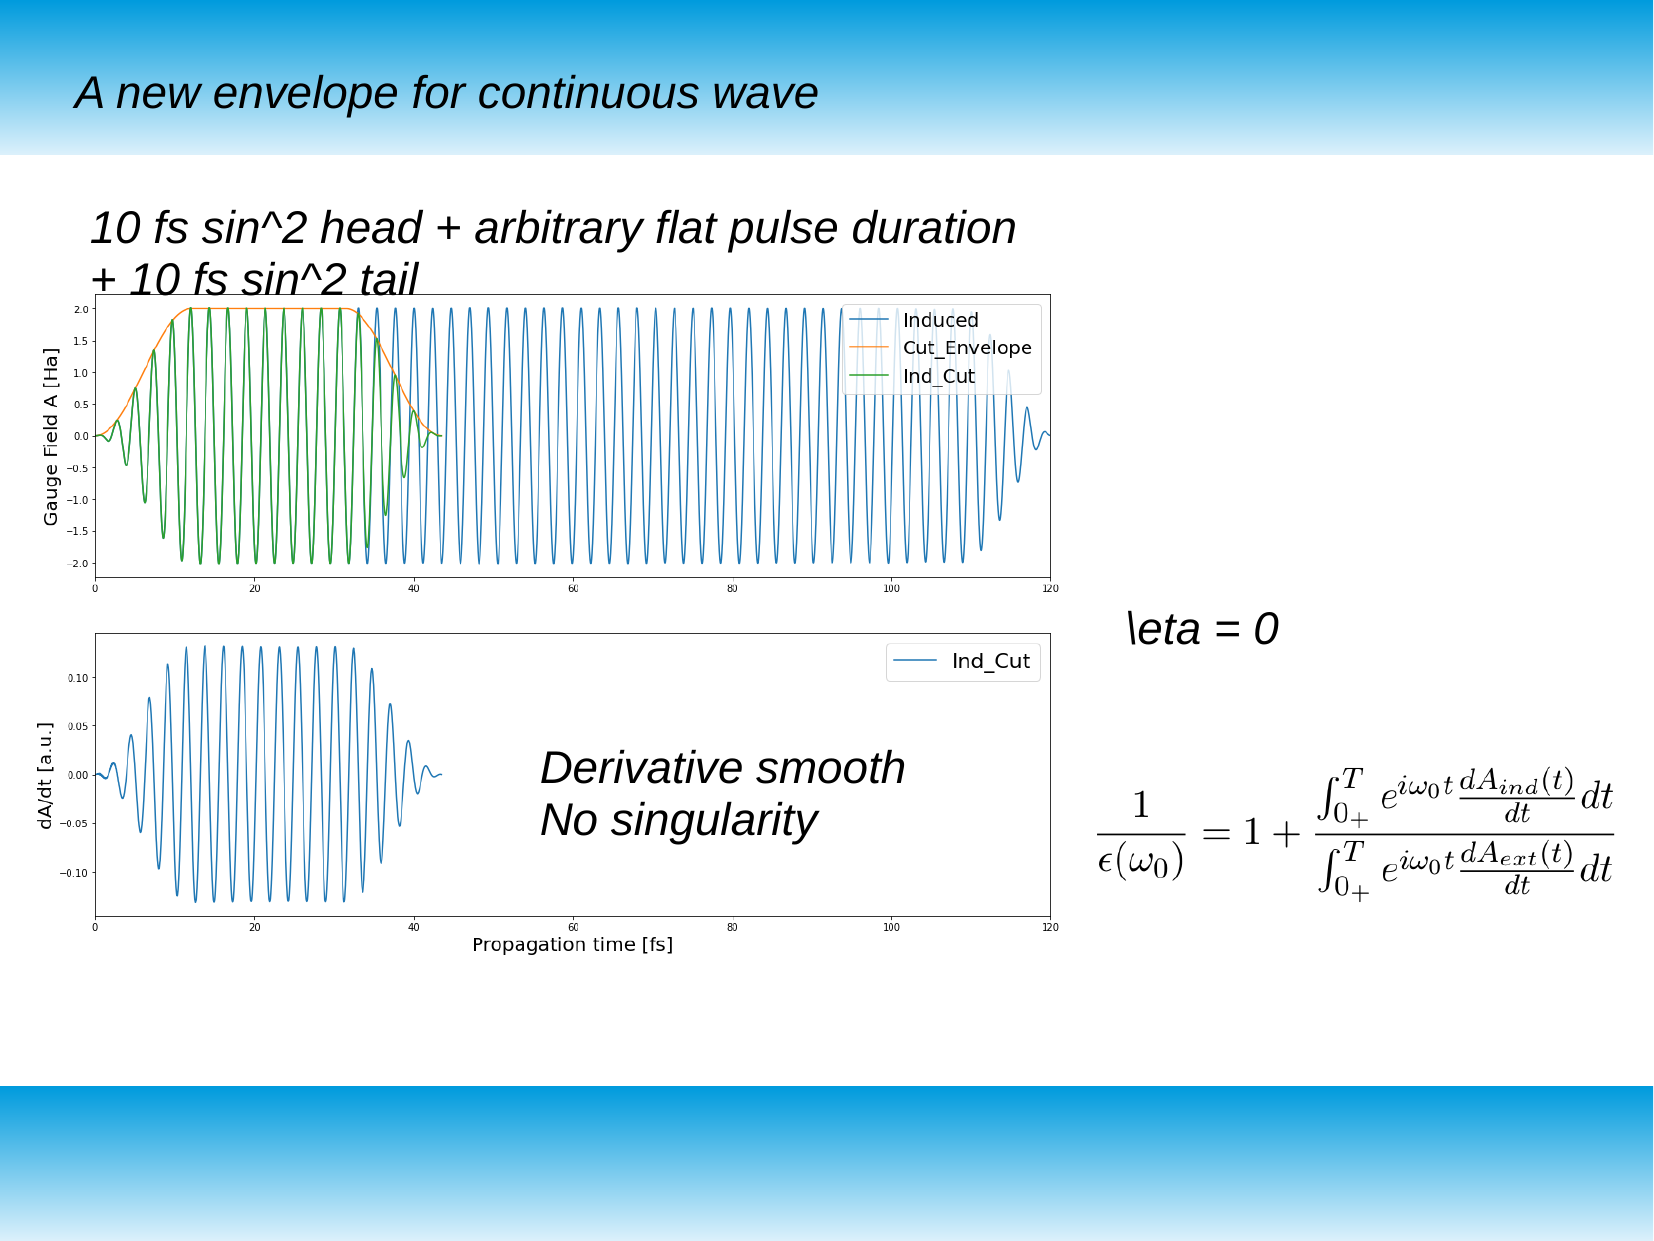

A new envelope for continuous wave
10 fs sin^2 head + arbitrary flat pulse duration + 10 fs sin^2 tail
\eta = 0
Derivative smooth
No singularity